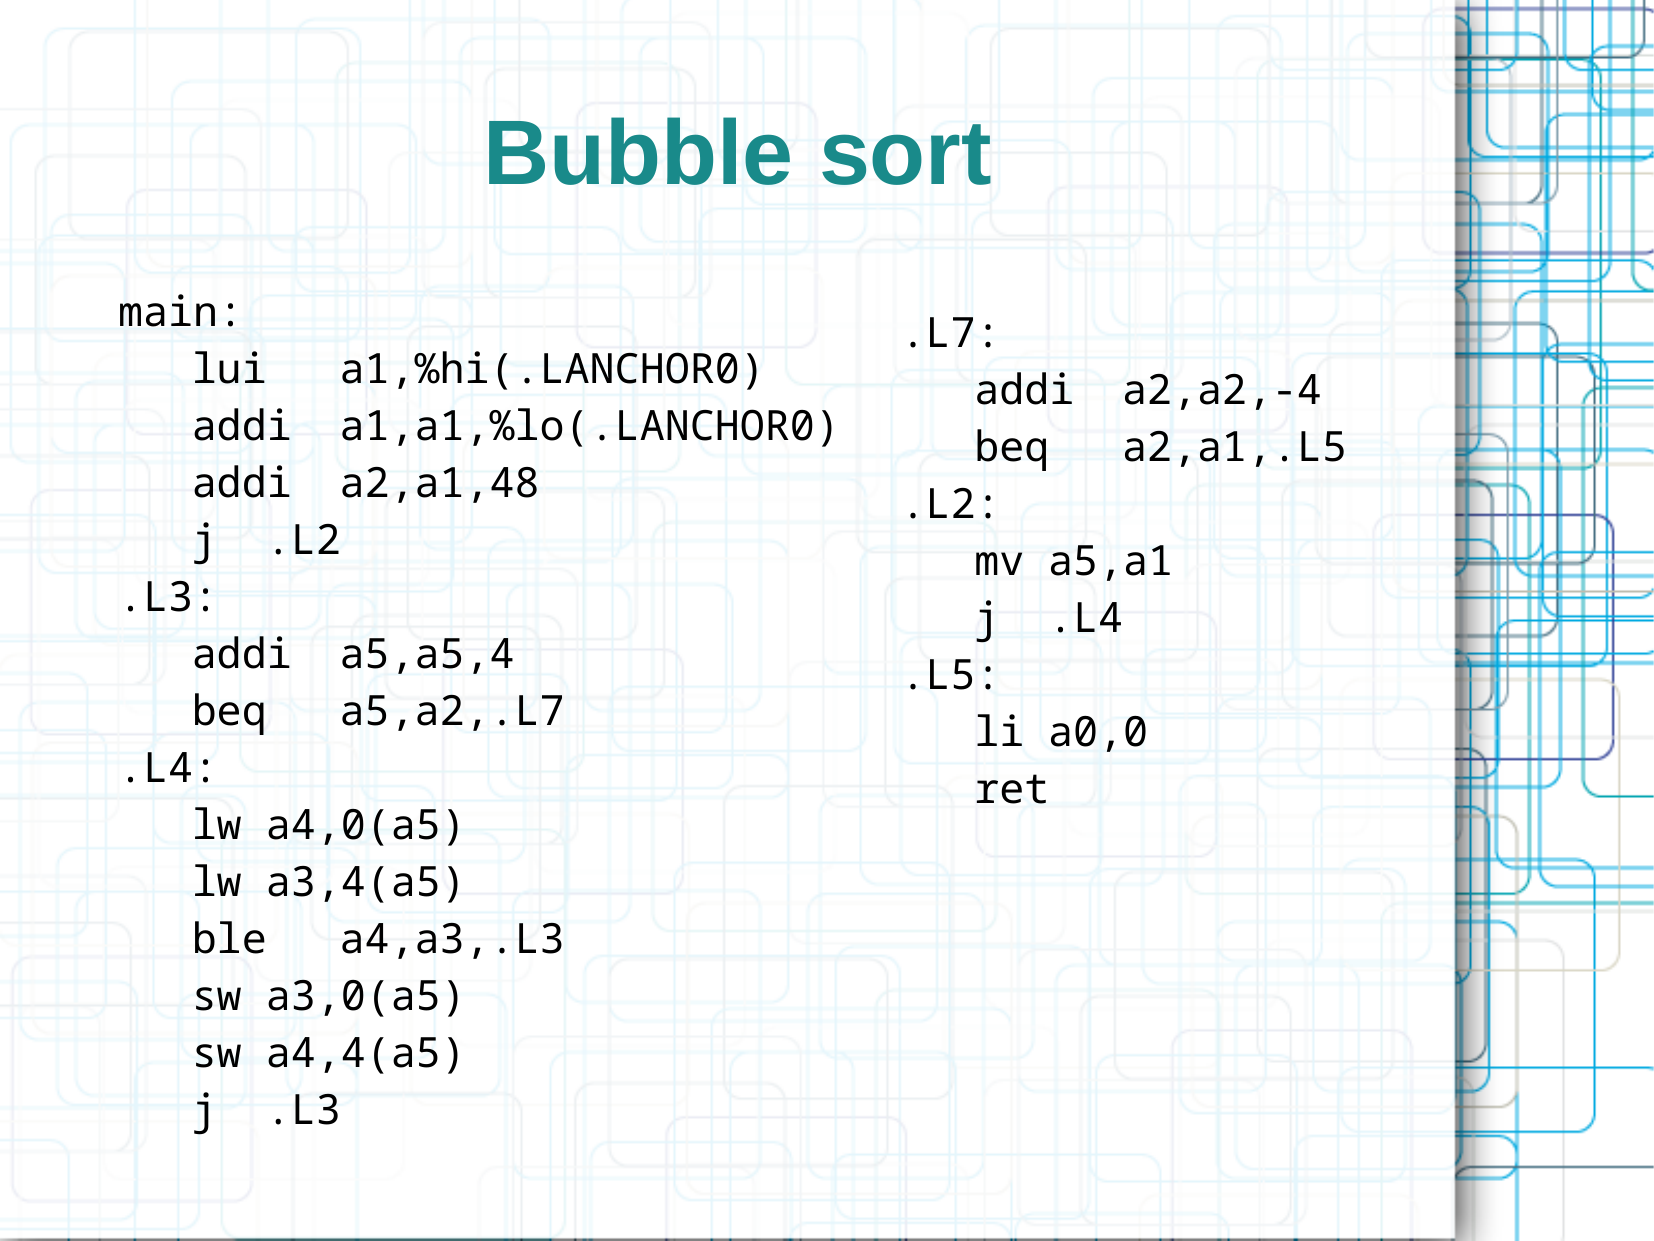

# Bubble sort
main:
	lui	a1,%hi(.LANCHOR0)
	addi	a1,a1,%lo(.LANCHOR0)
	addi	a2,a1,48
	j	.L2
.L3:
	addi	a5,a5,4
	beq	a5,a2,.L7
.L4:
	lw	a4,0(a5)
	lw	a3,4(a5)
	ble	a4,a3,.L3
	sw	a3,0(a5)
	sw	a4,4(a5)
	j	.L3
.L7:
	addi	a2,a2,-4
	beq	a2,a1,.L5
.L2:
	mv	a5,a1
	j	.L4
.L5:
	li	a0,0
	ret